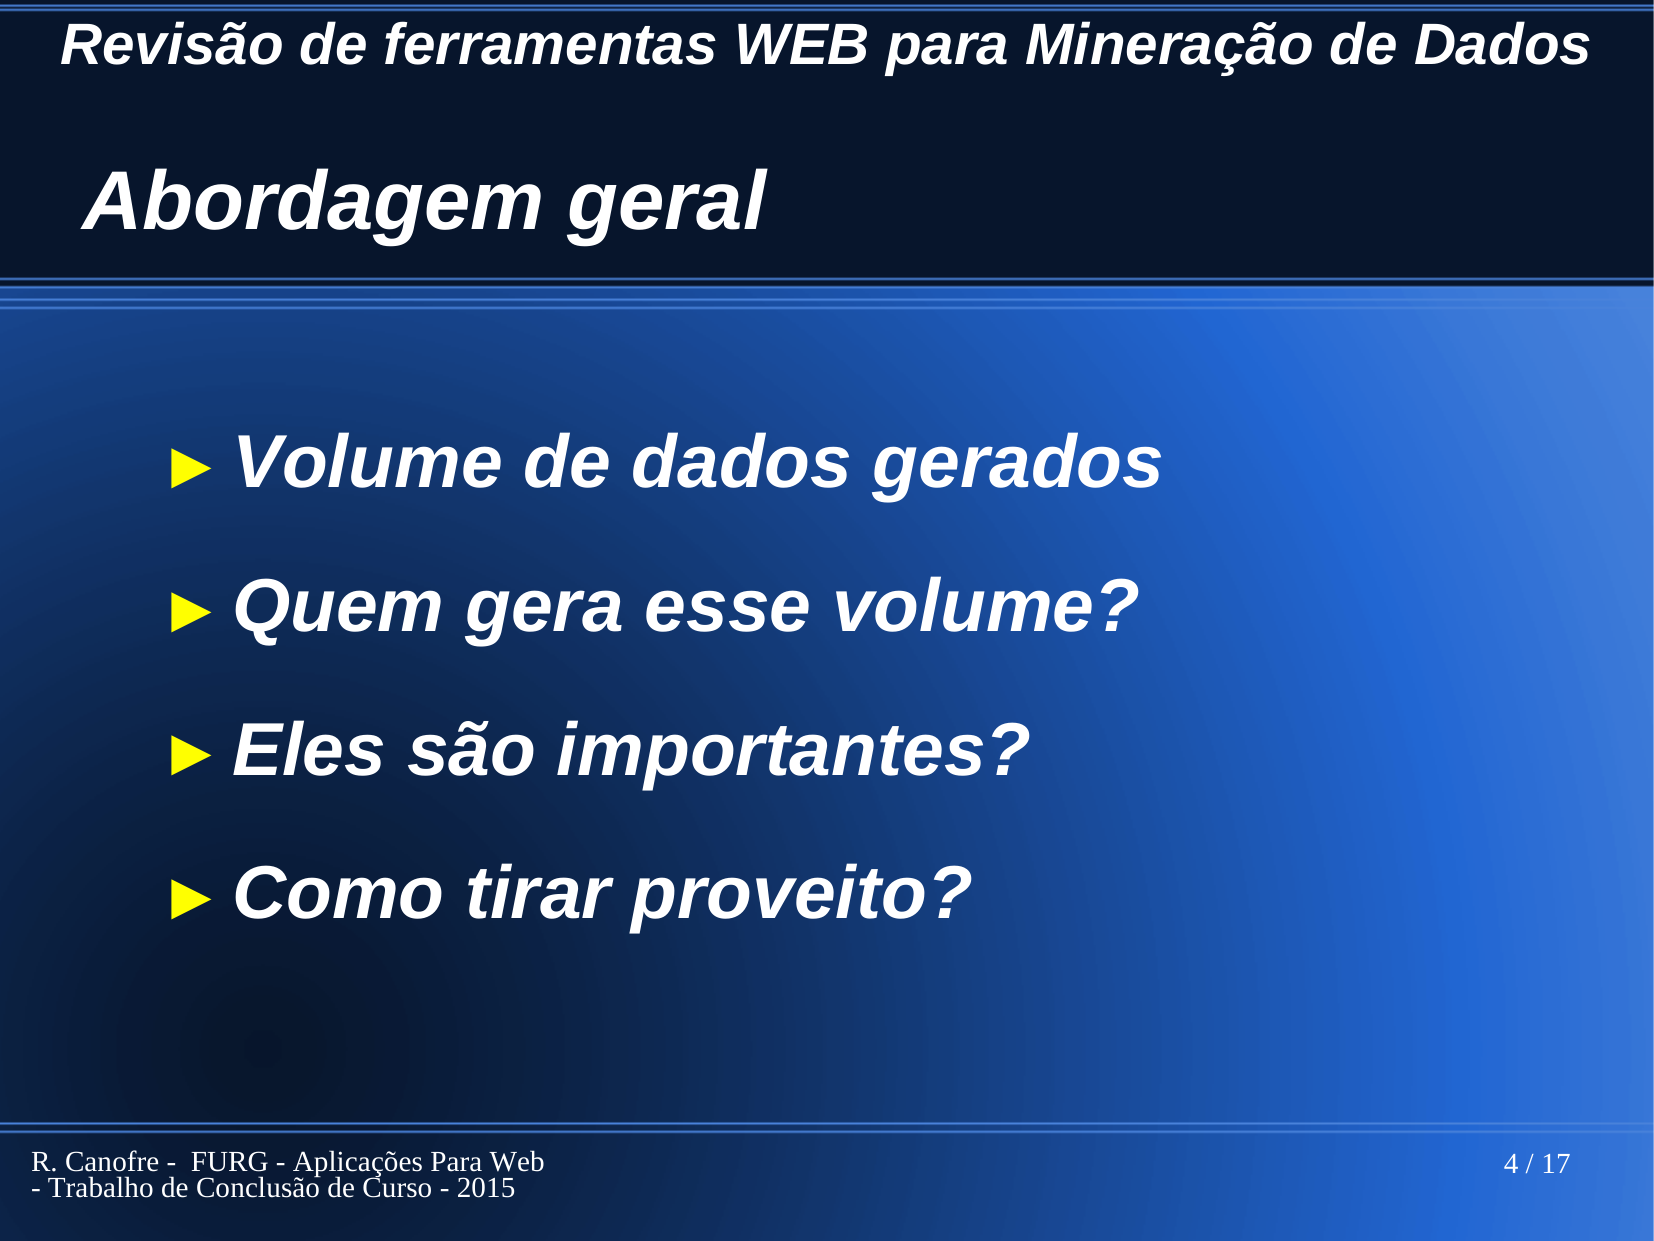

Revisão de ferramentas WEB para Mineração de Dados
Abordagem geral
# Volume de dados gerados
 Quem gera esse volume?
 Eles são importantes?
 Como tirar proveito?
R. Canofre - FURG - Aplicações Para Web - Trabalho de Conclusão de Curso - 2015
4